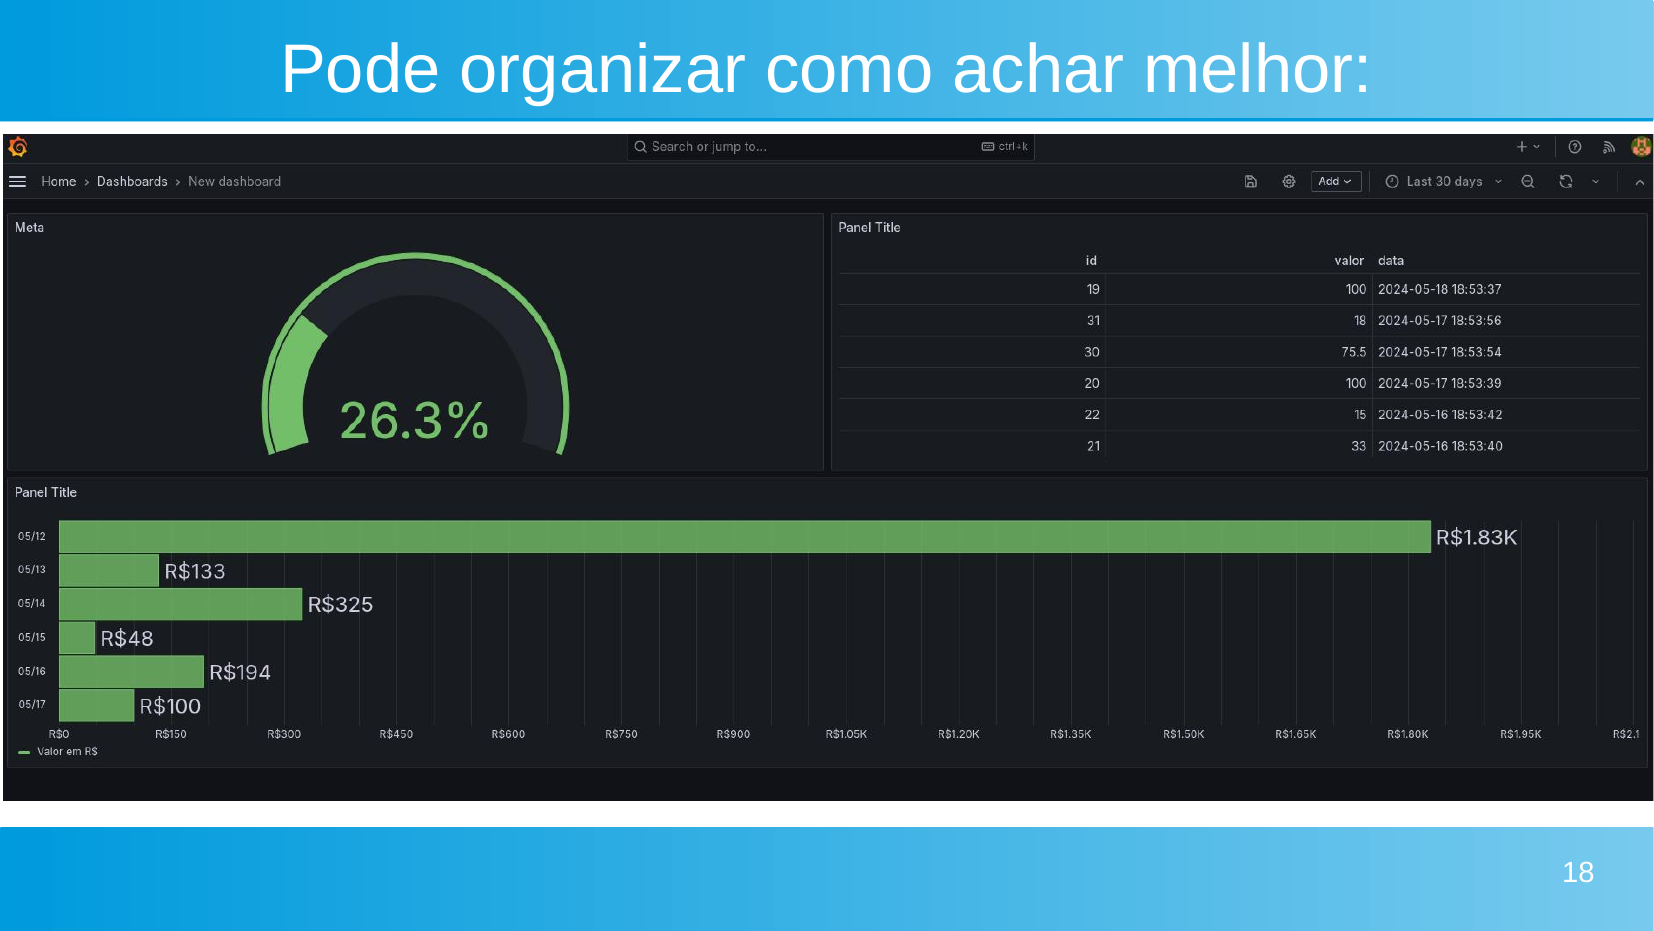

# Pode organizar como achar melhor:
18